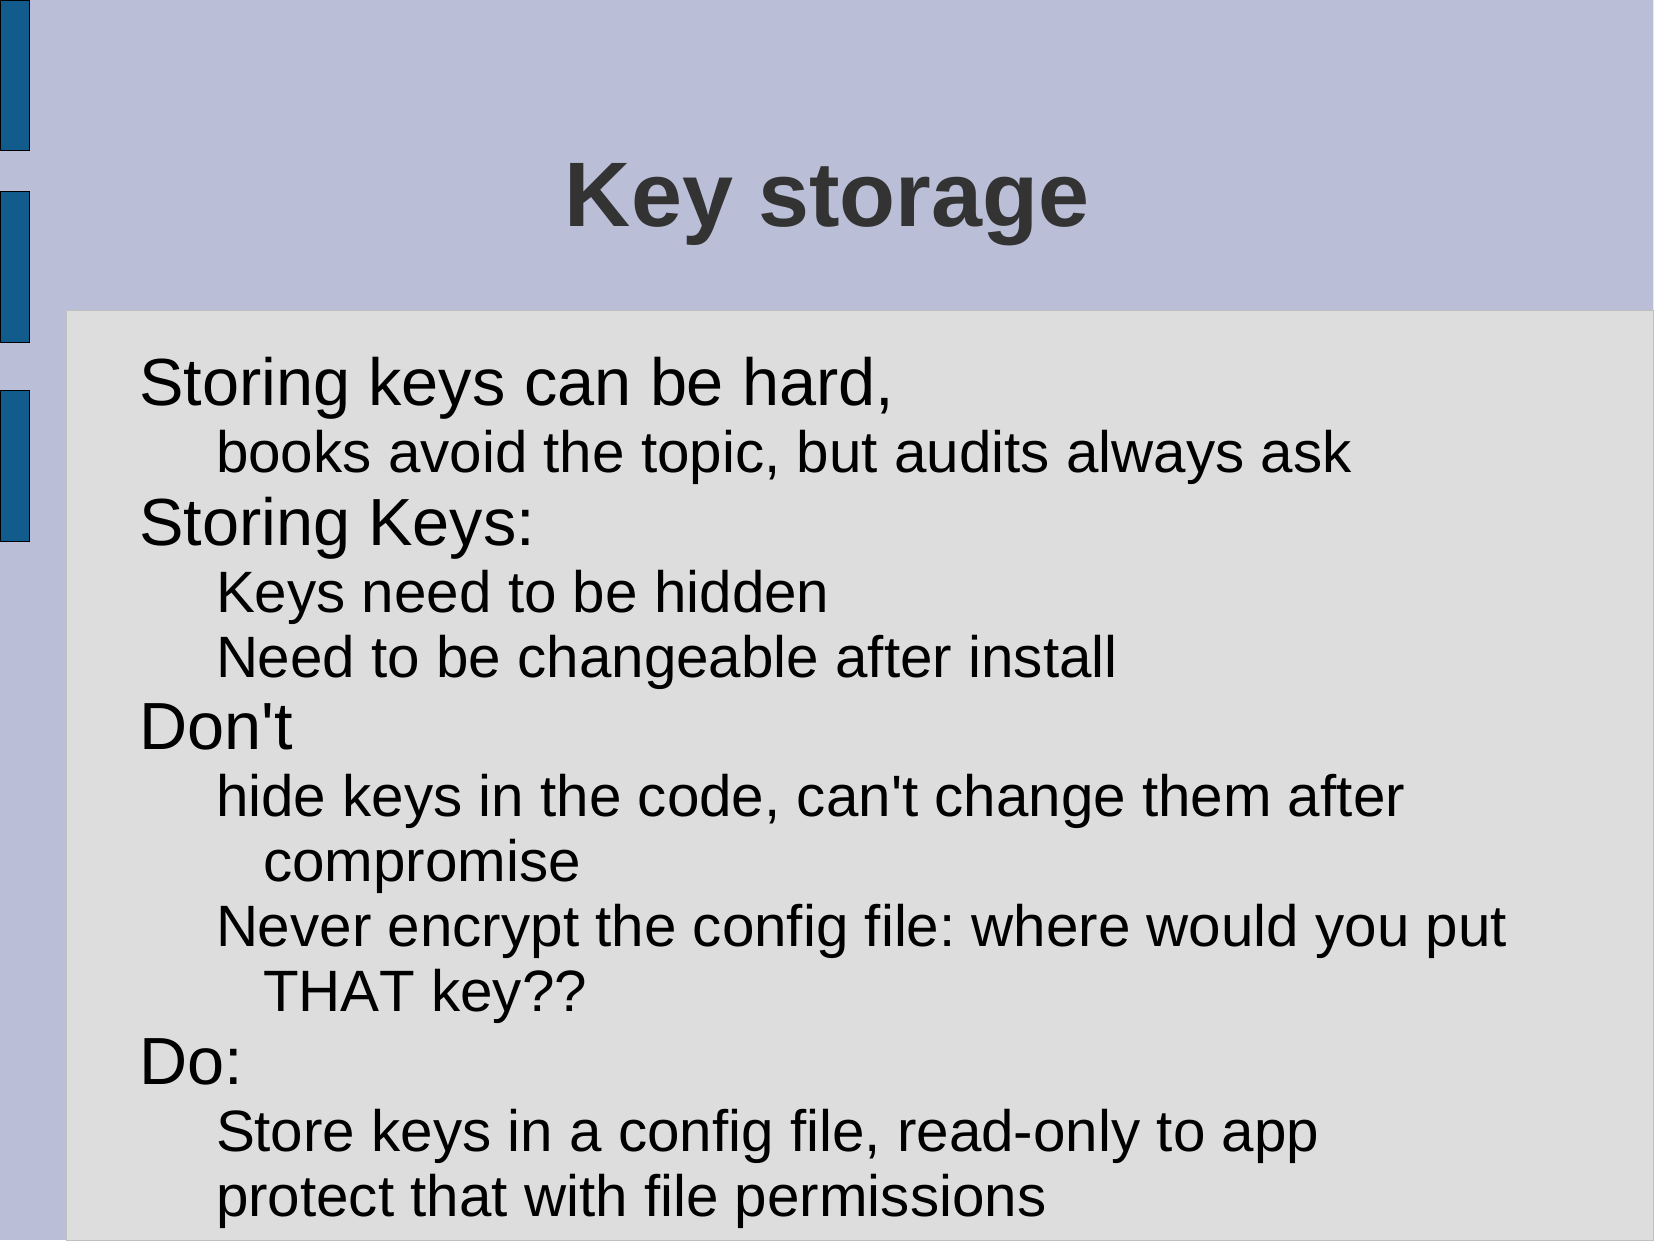

# Key storage
Storing keys can be hard,
books avoid the topic, but audits always ask
Storing Keys:
Keys need to be hidden
Need to be changeable after install
Don't
hide keys in the code, can't change them after compromise
Never encrypt the config file: where would you put THAT key??
Do:
Store keys in a config file, read-only to app
protect that with file permissions